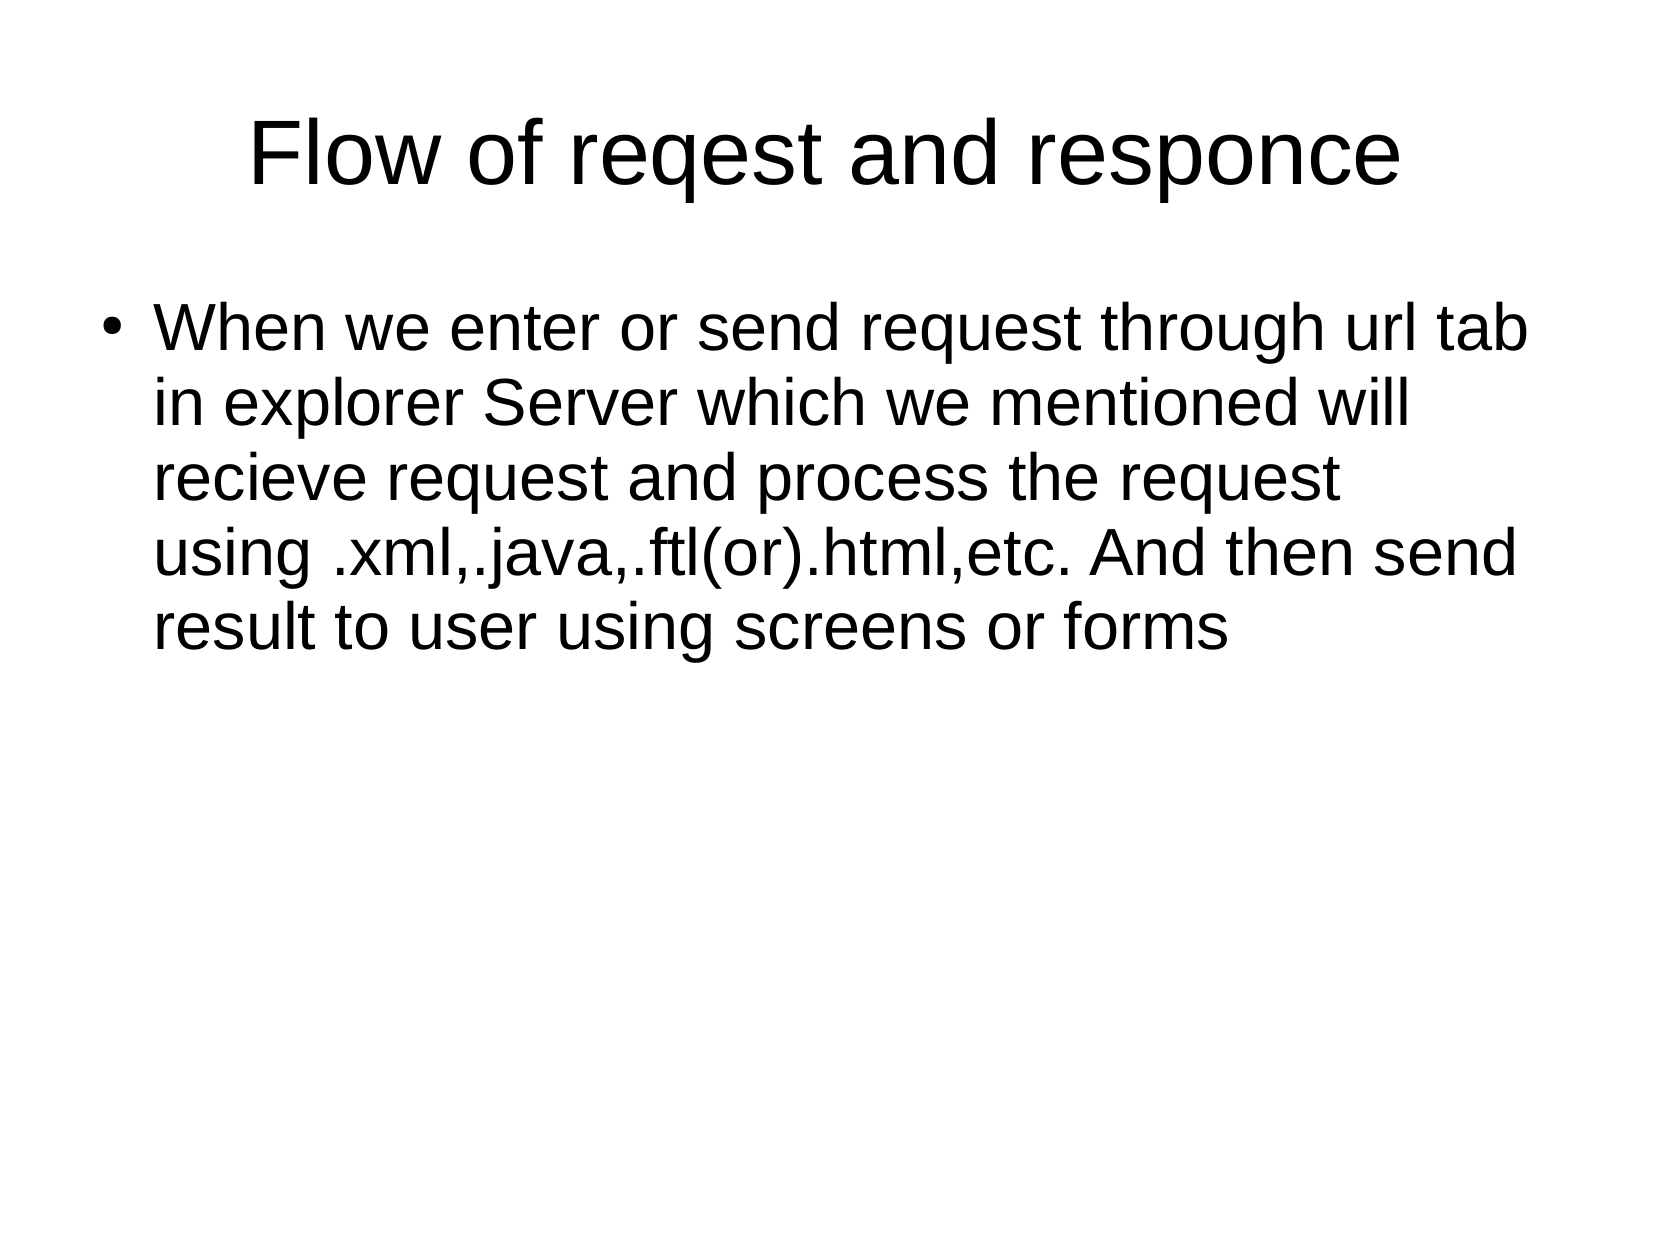

# Flow of reqest and responce
When we enter or send request through url tab in explorer Server which we mentioned will recieve request and process the request using .xml,.java,.ftl(or).html,etc. And then send result to user using screens or forms